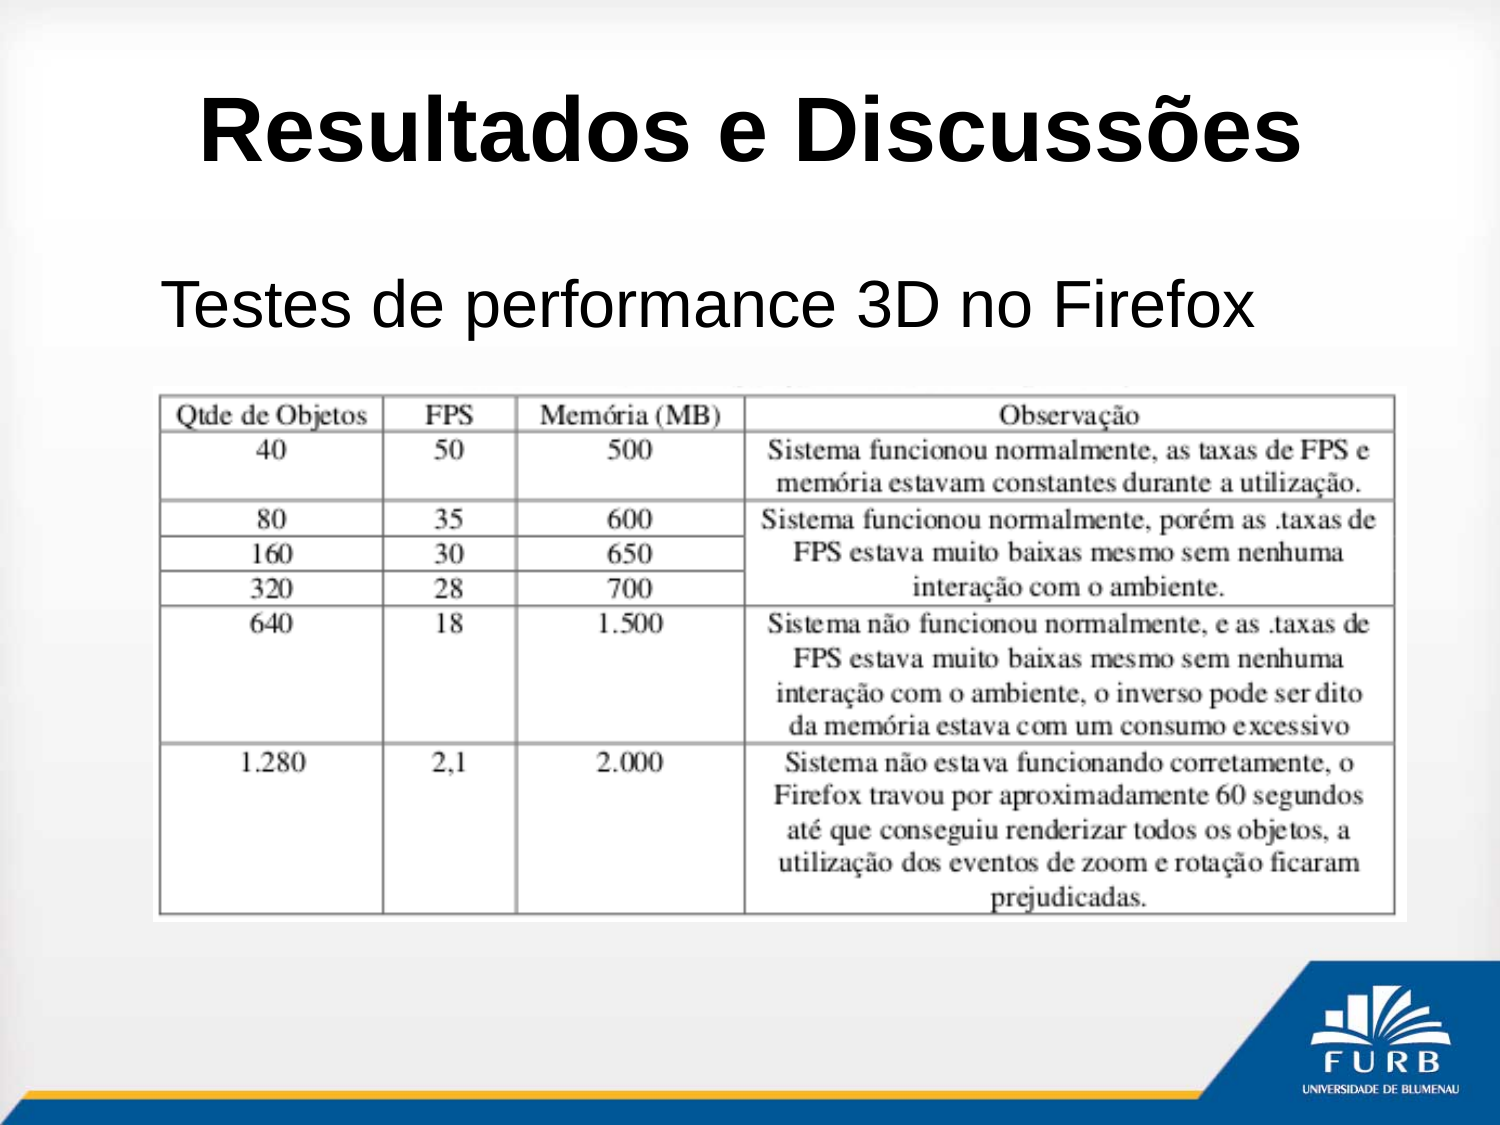

Resultados e Discussões
Testes de performance 3D no Firefox